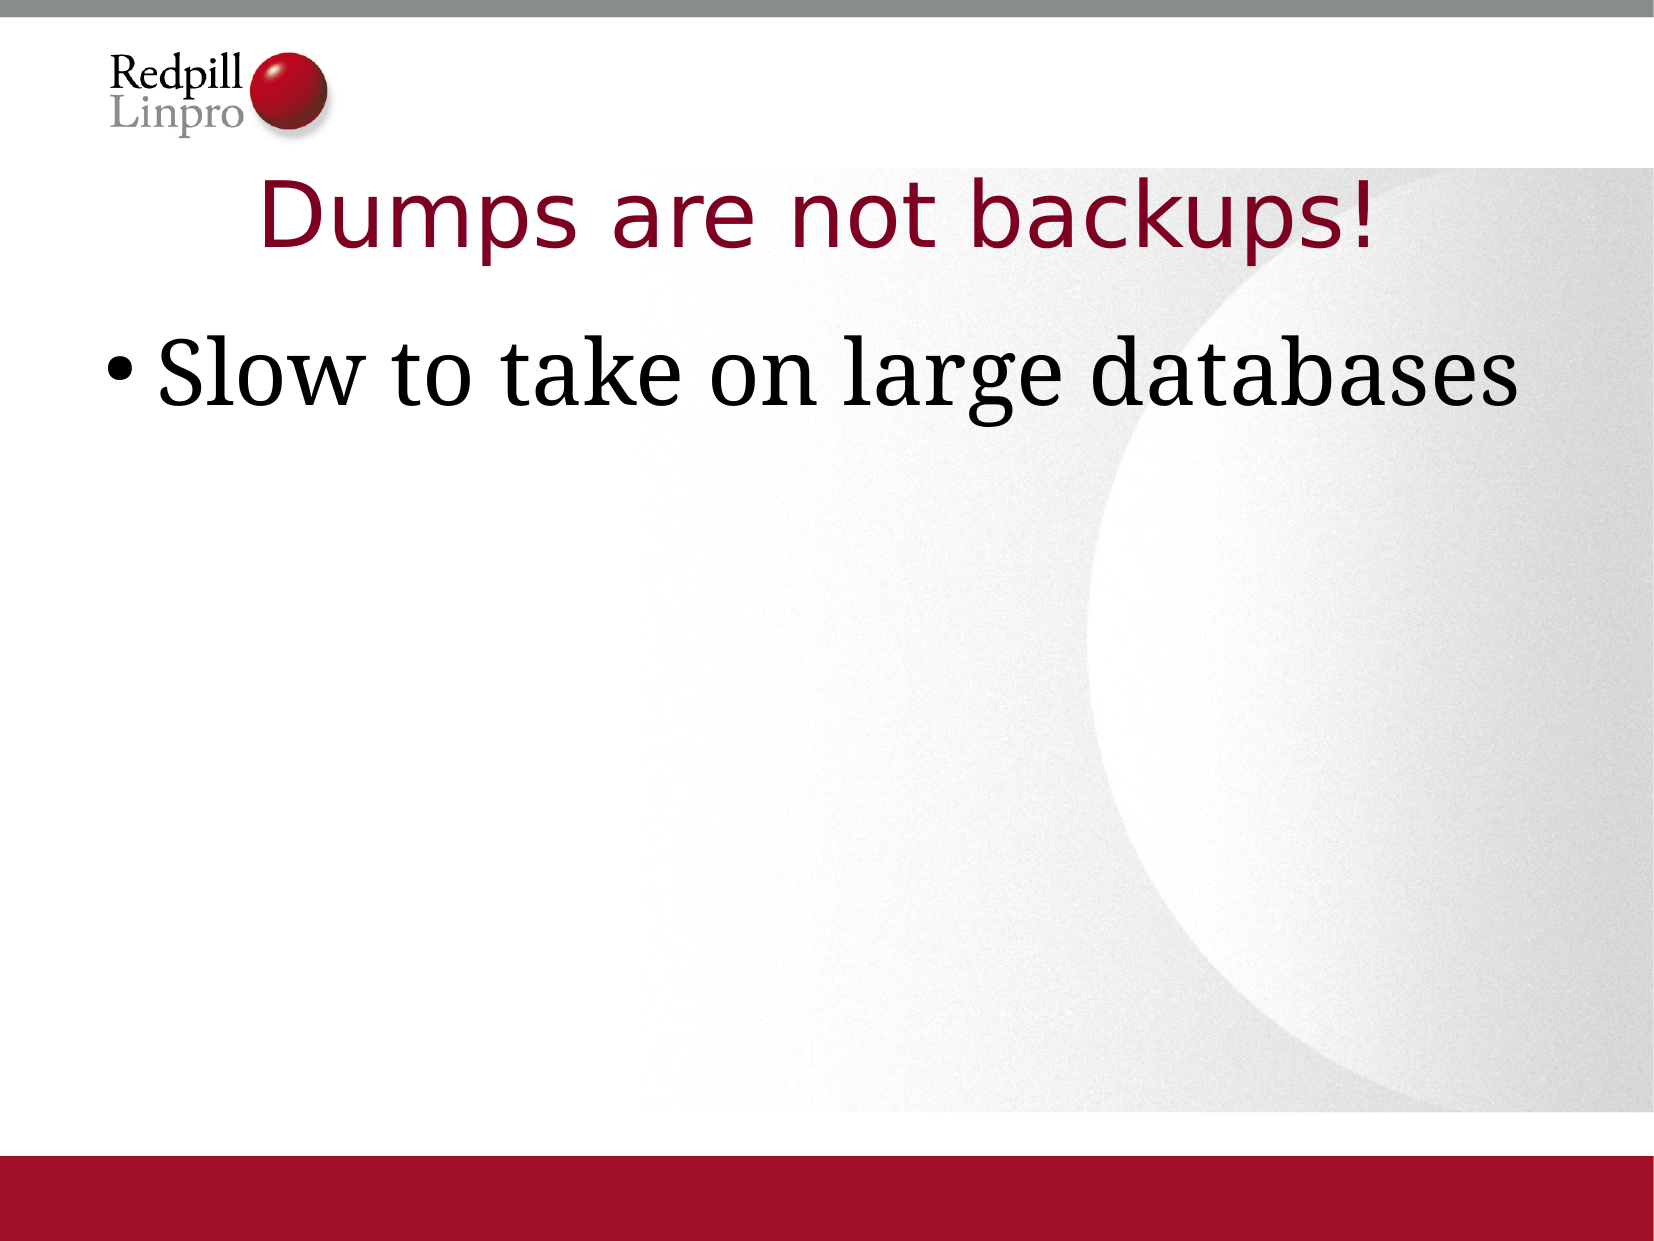

# Dumps are not backups!
Slow to take on large databases